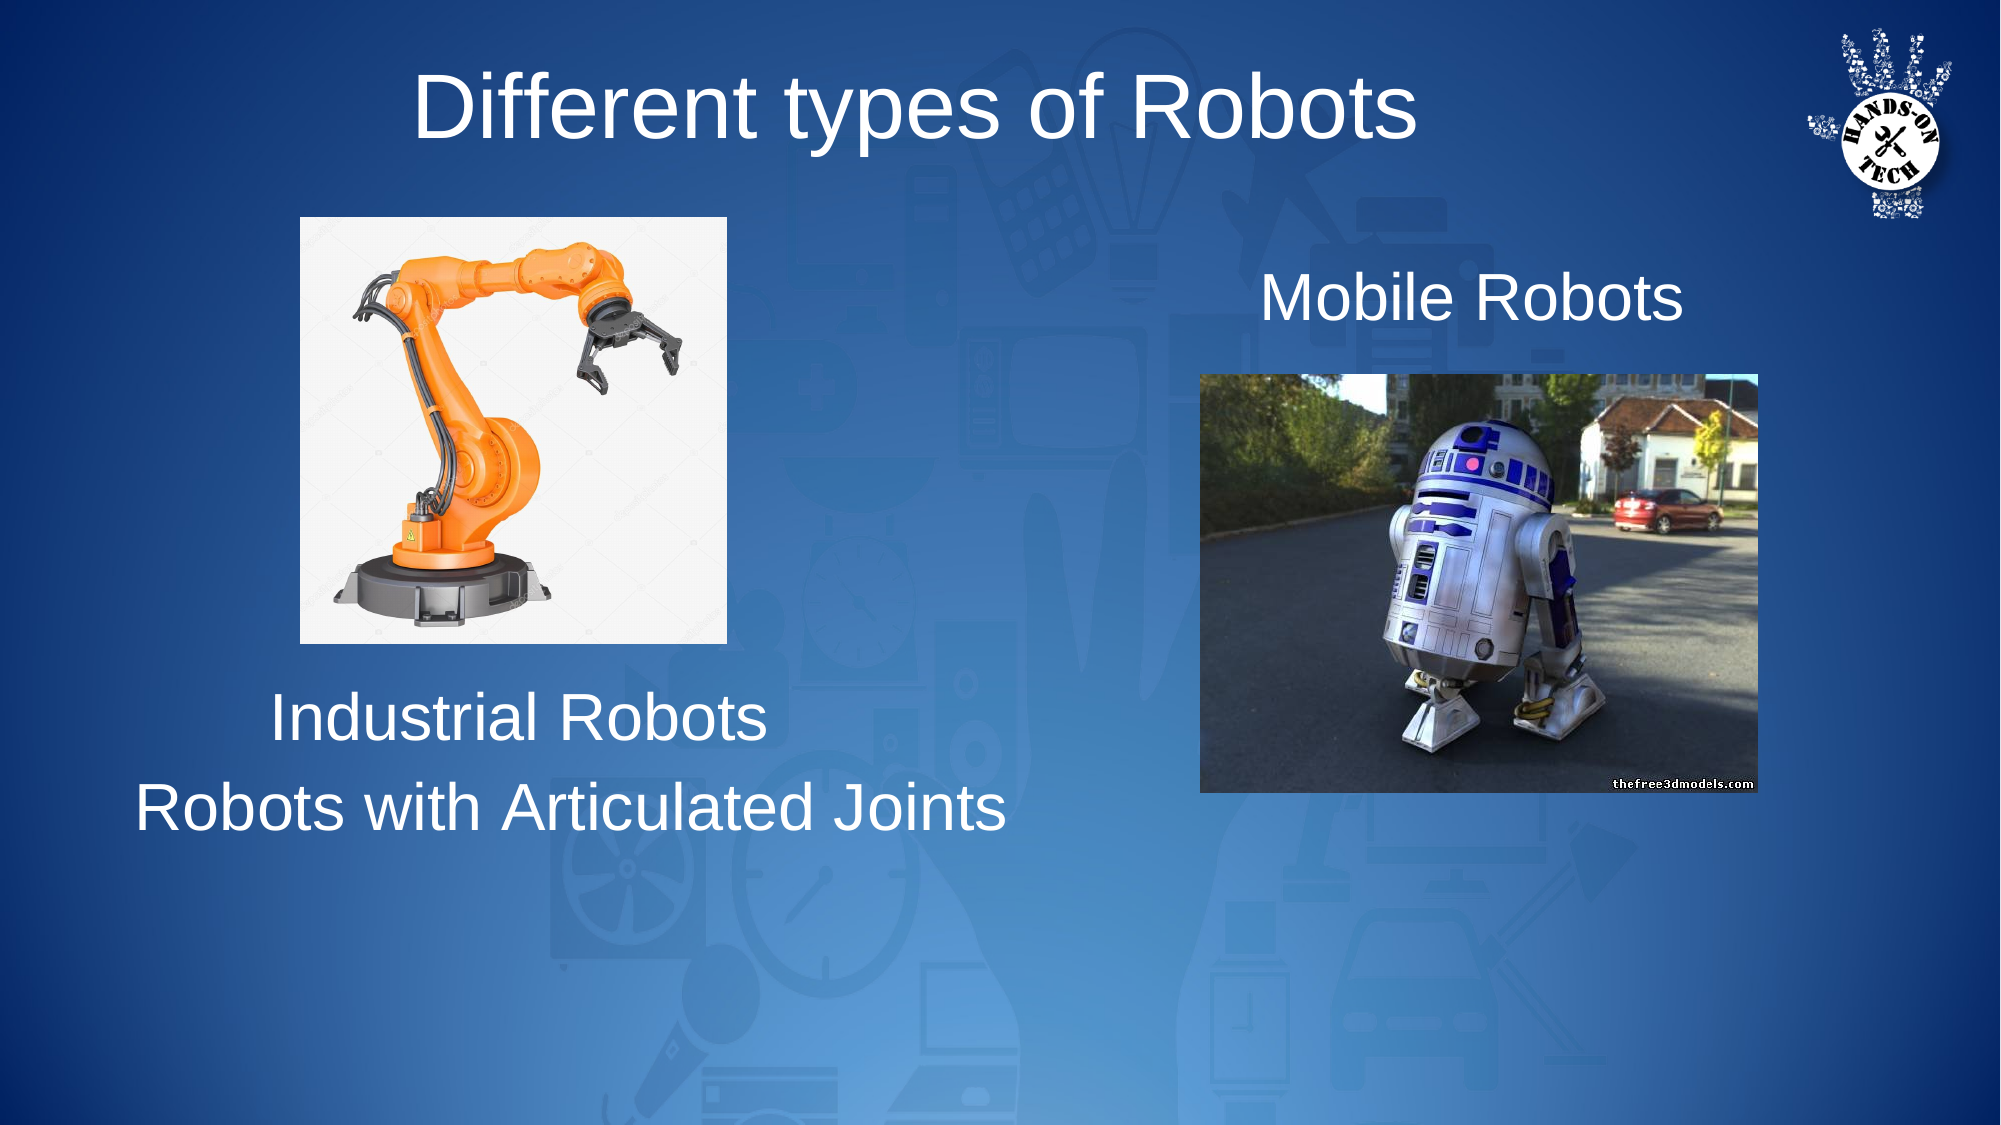

Different types of Robots
Mobile Robots
Industrial Robots
Robots with Articulated Joints